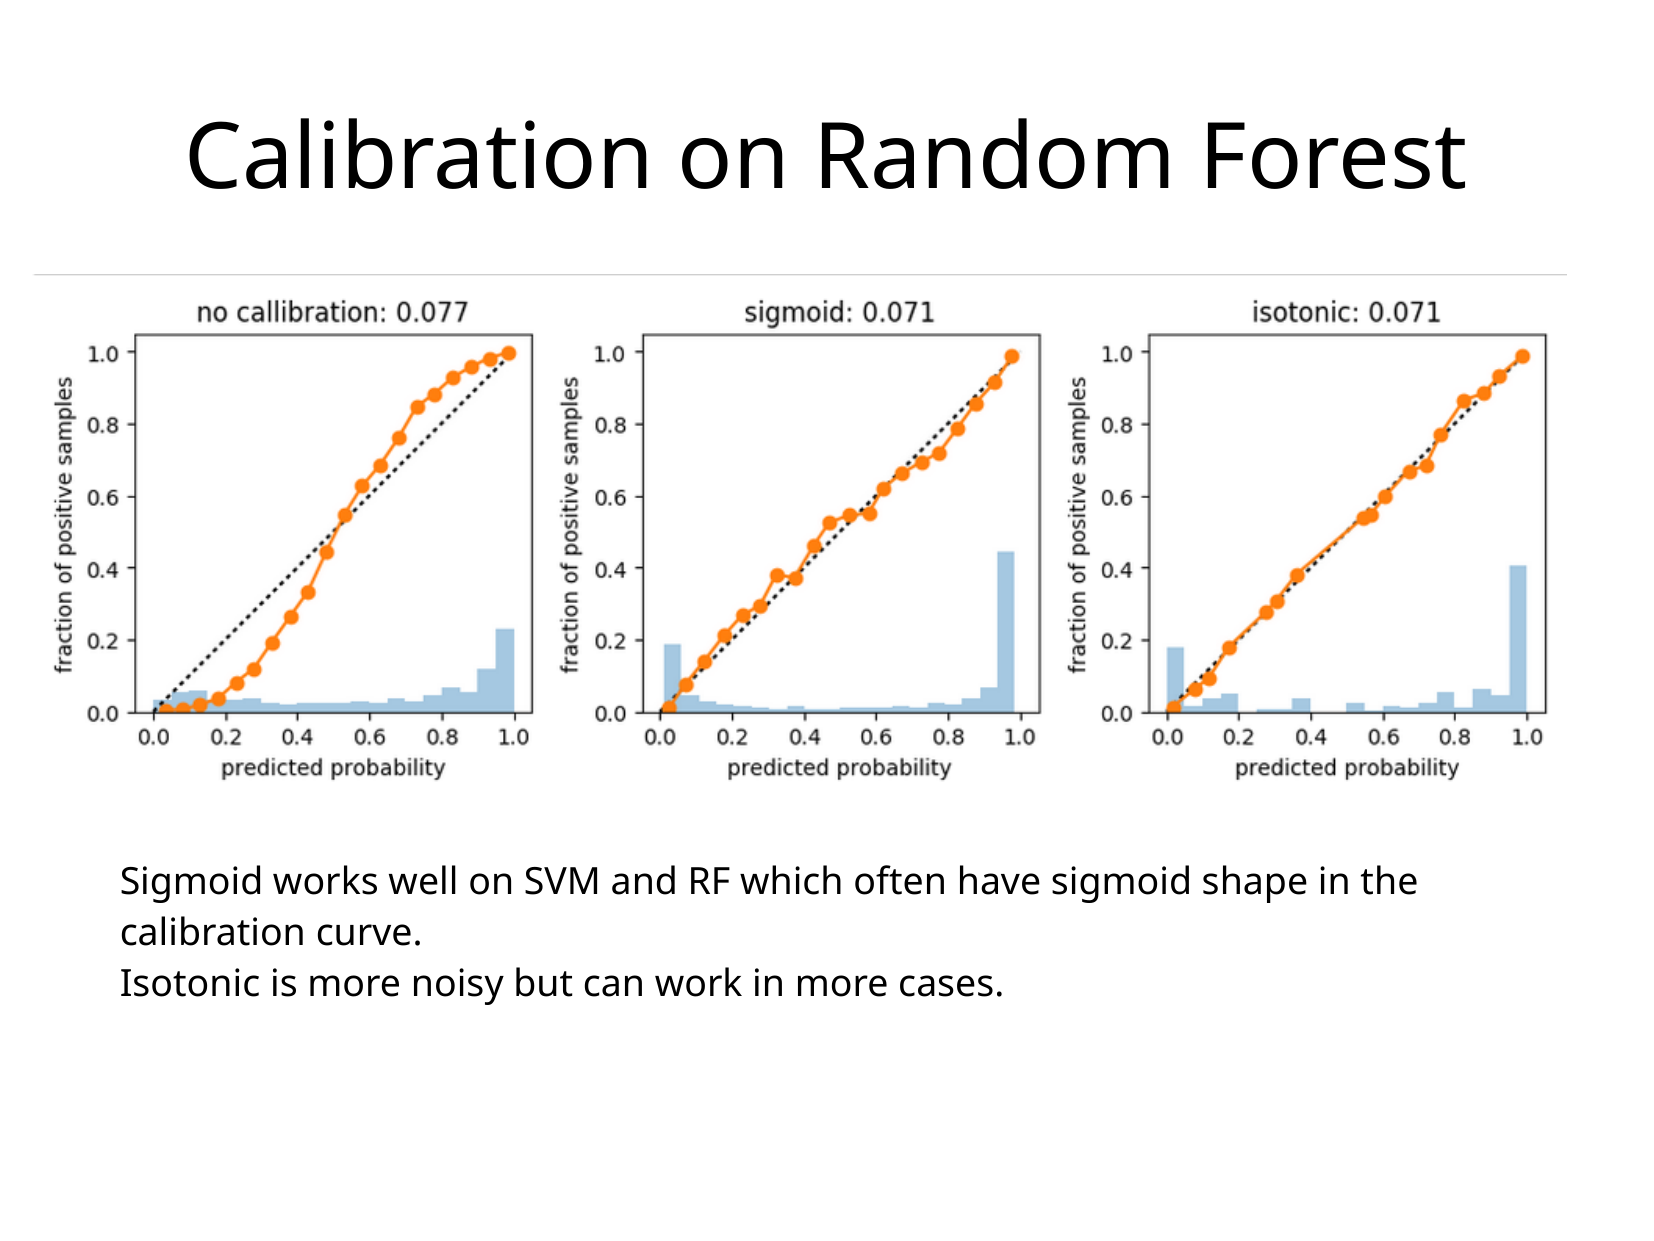

# Calibration on Random Forest
Sigmoid works well on SVM and RF which often have sigmoid shape in the calibration curve.
Isotonic is more noisy but can work in more cases.